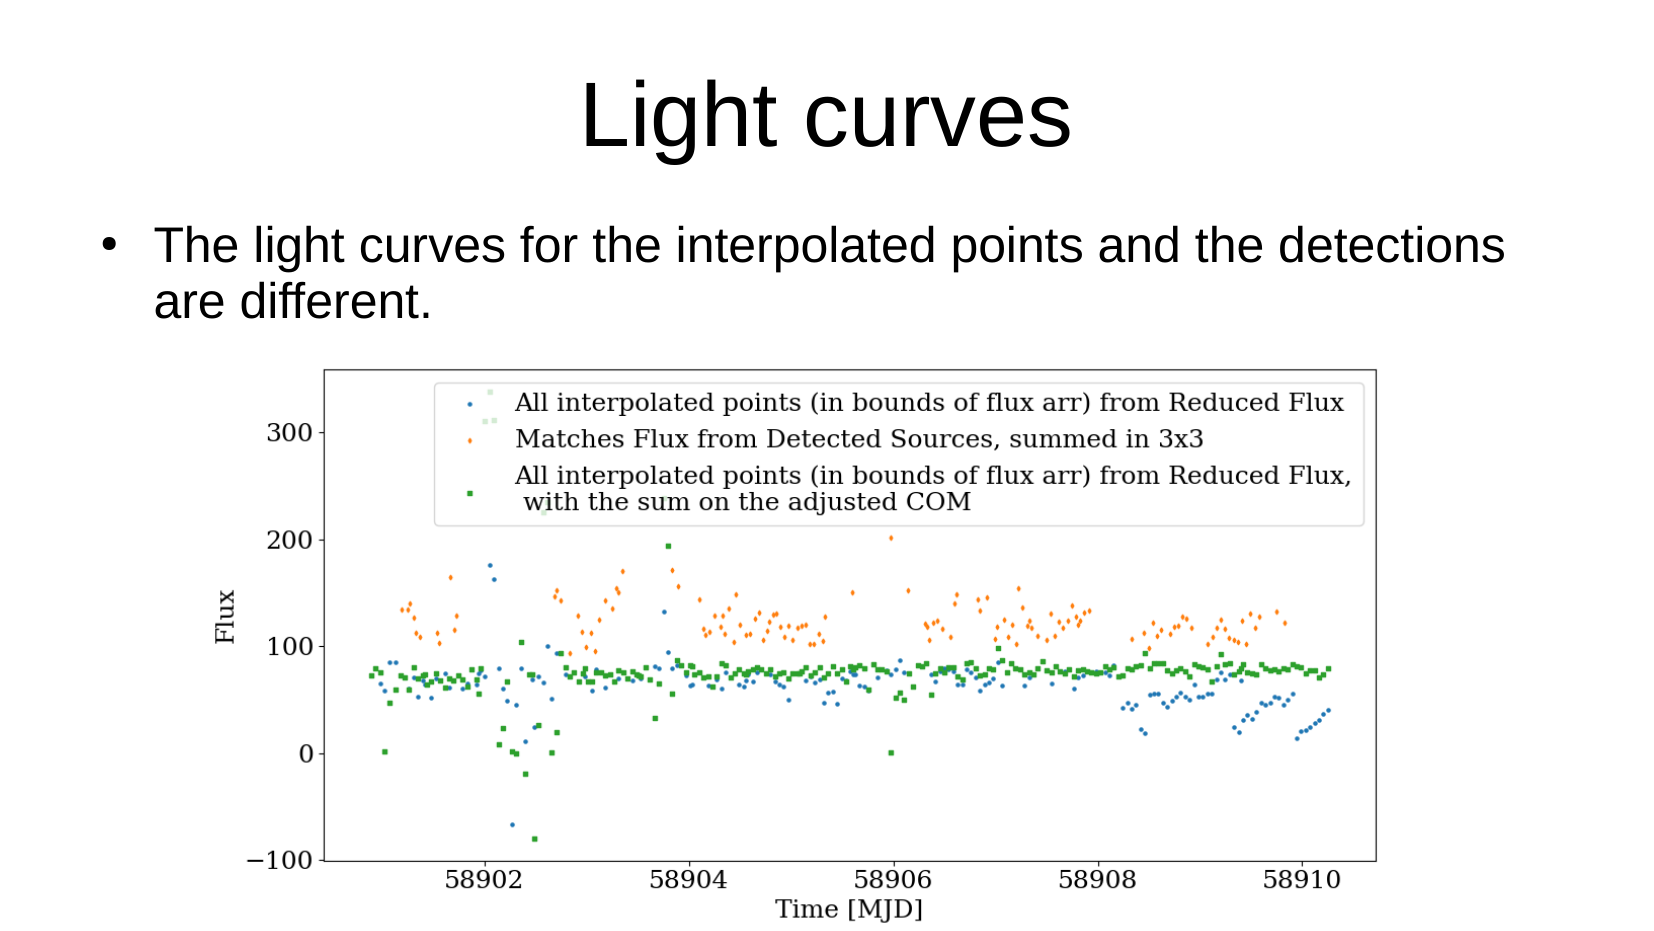

Ruff
# Light curves
The light curves for the interpolated points and the detections are different.